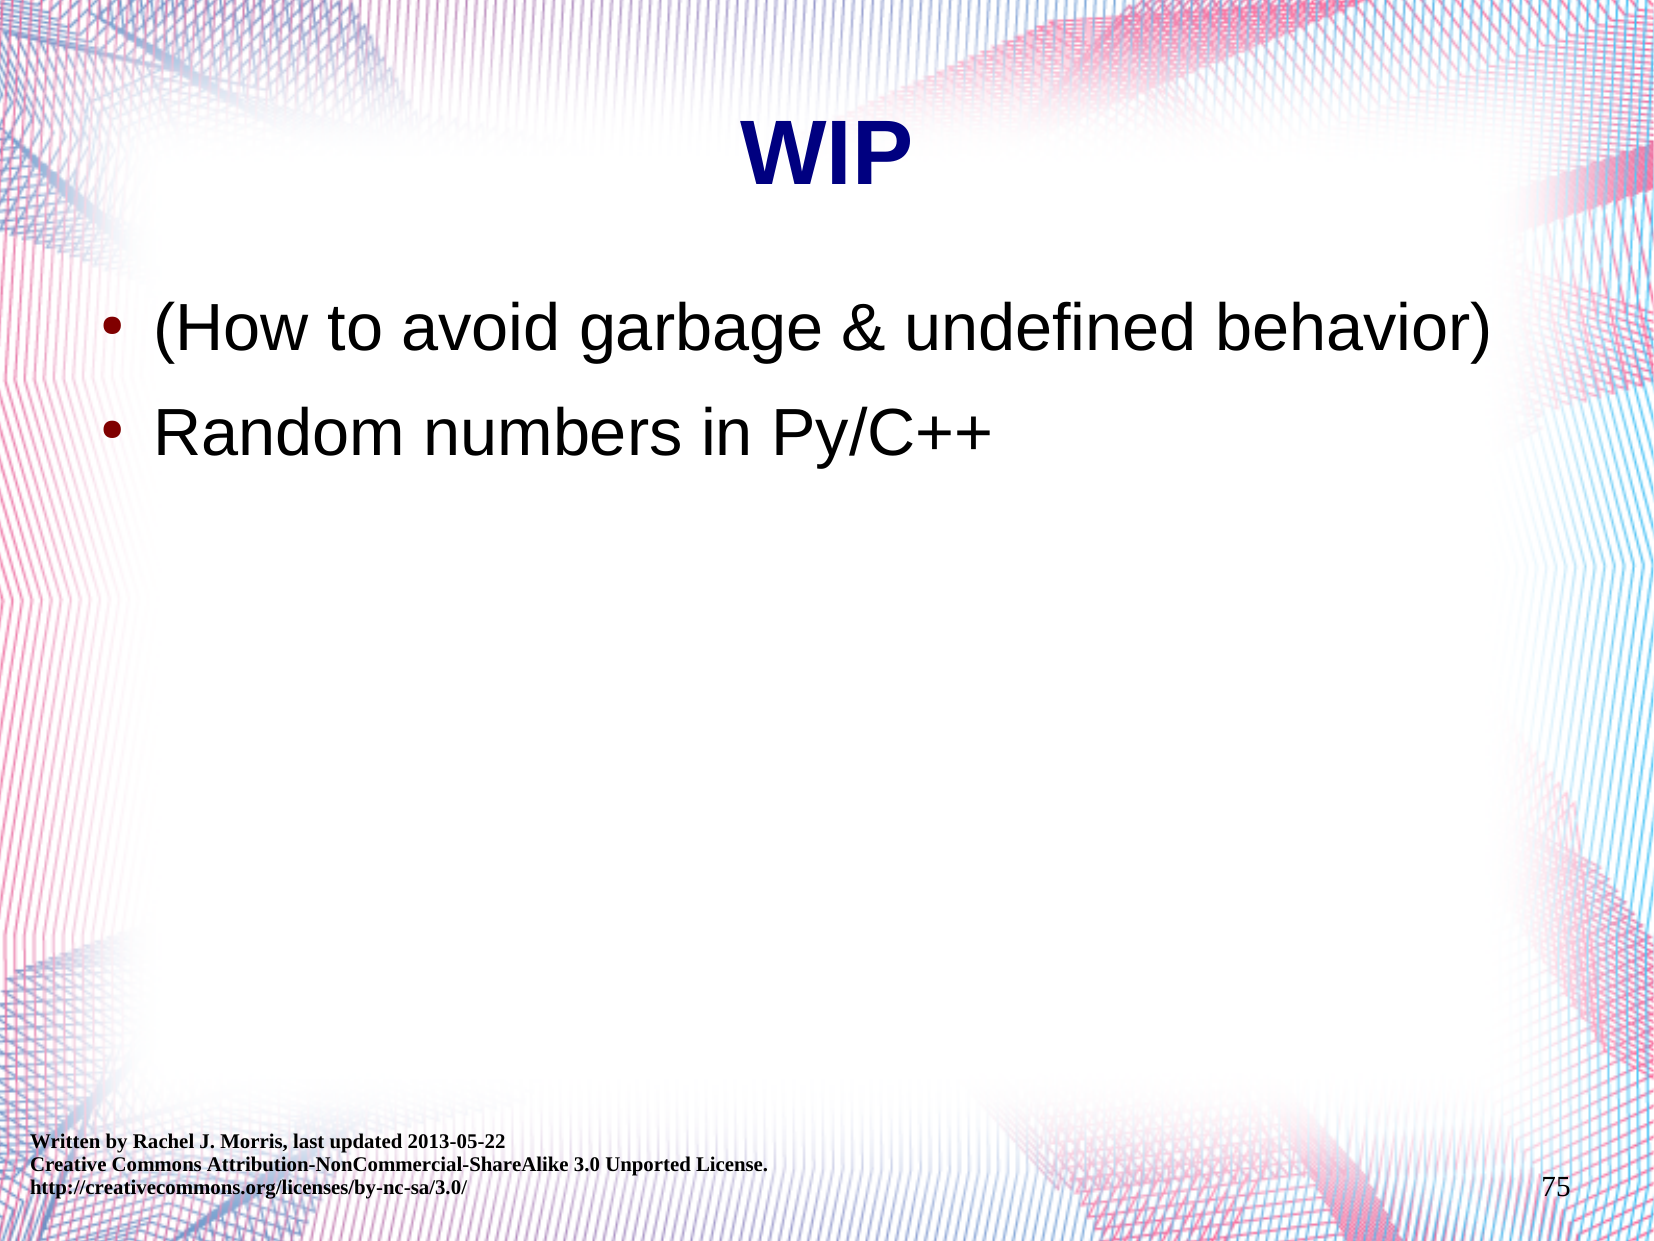

# WIP
(How to avoid garbage & undefined behavior)
Random numbers in Py/C++
75